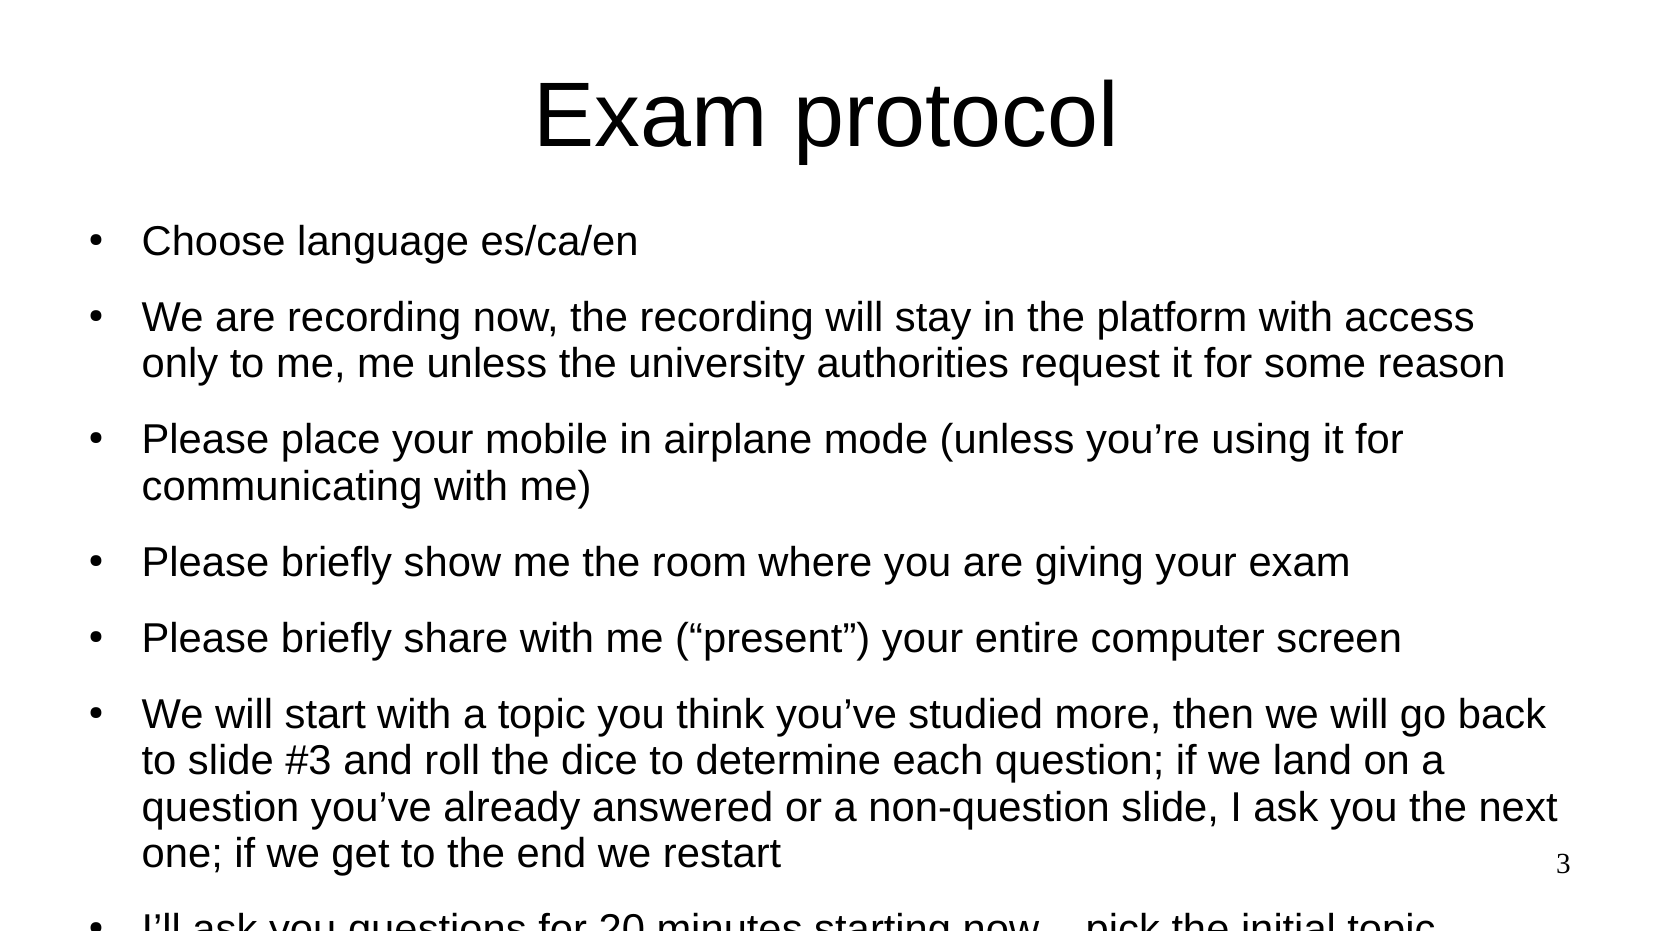

# Exam protocol
Choose language es/ca/en
We are recording now, the recording will stay in the platform with access only to me, me unless the university authorities request it for some reason
Please place your mobile in airplane mode (unless you’re using it for communicating with me)
Please briefly show me the room where you are giving your exam
Please briefly share with me (“present”) your entire computer screen
We will start with a topic you think you’ve studied more, then we will go back to slide #3 and roll the dice to determine each question; if we land on a question you’ve already answered or a non-question slide, I ask you the next one; if we get to the end we restart
I’ll ask you questions for 20 minutes starting now – pick the initial topic please
3